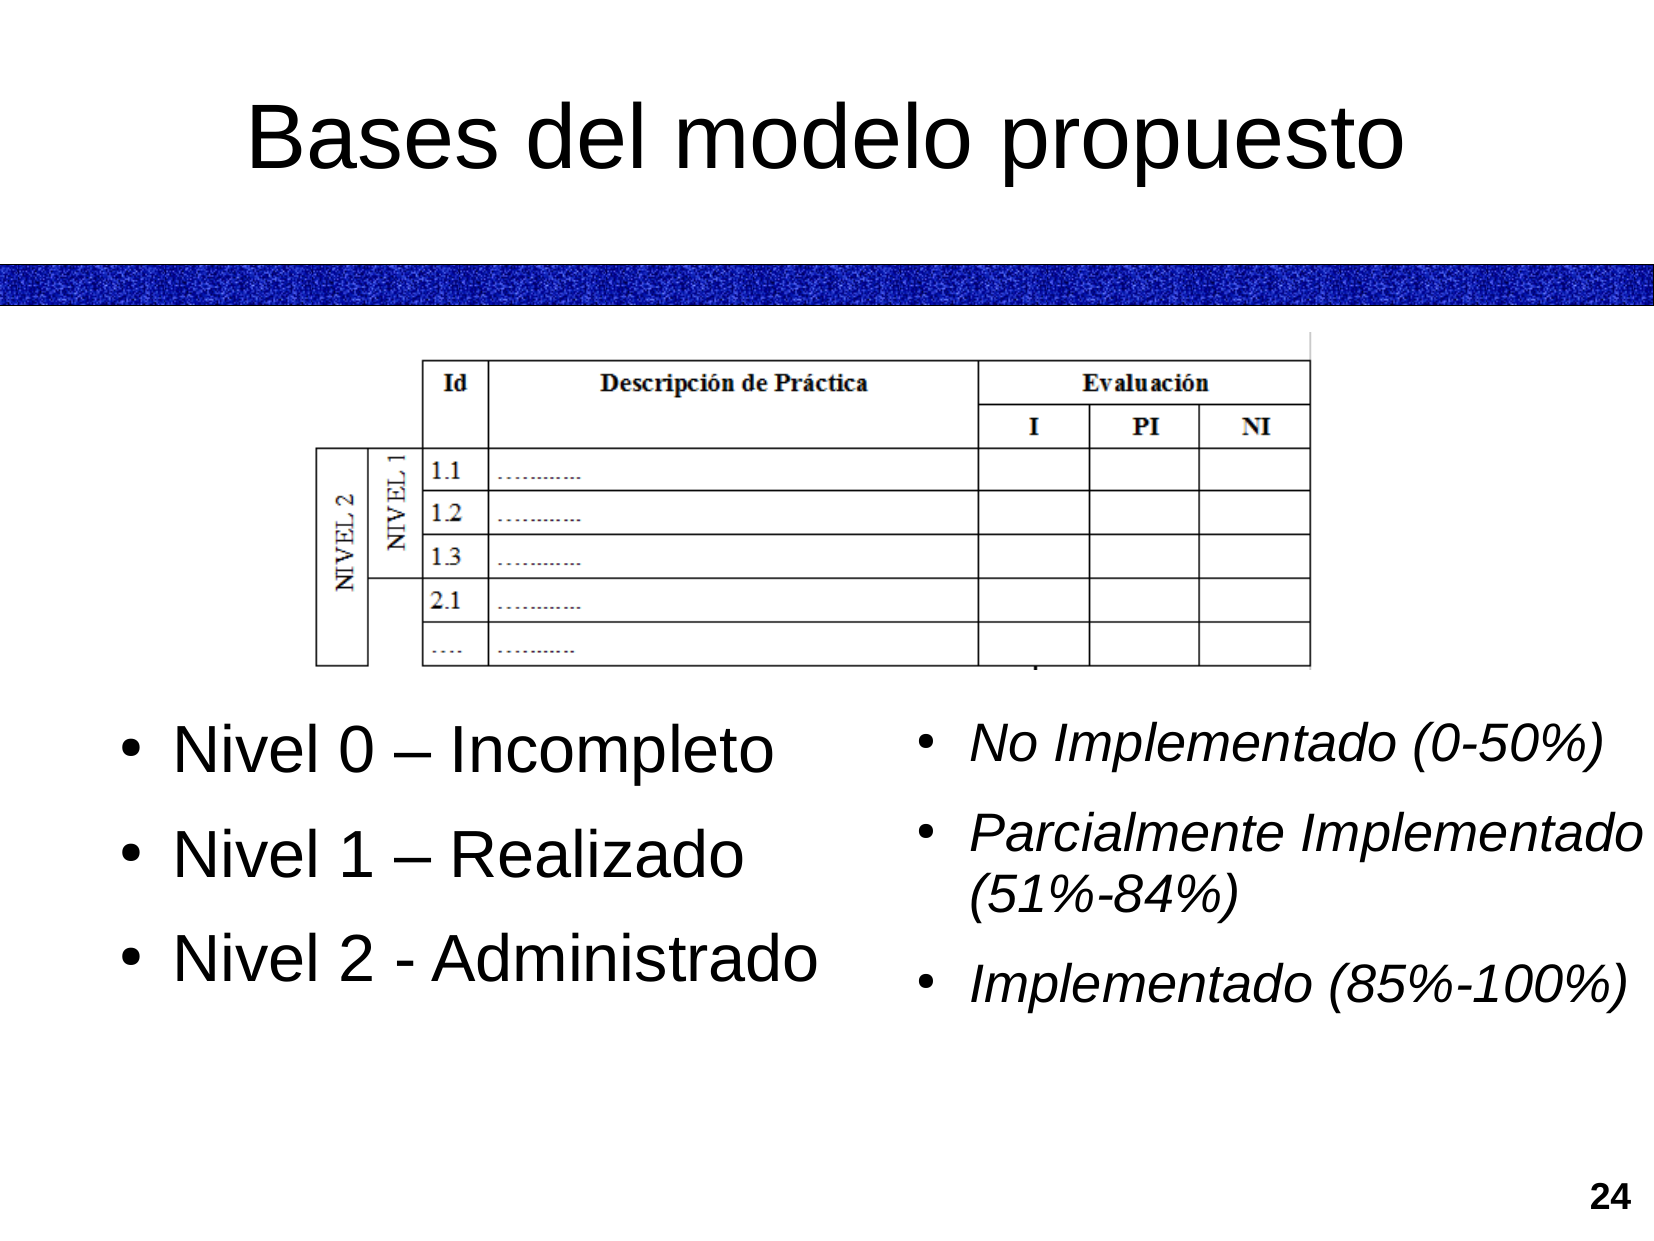

# Bases del modelo propuesto
Nivel 0 – Incompleto
Nivel 1 – Realizado
Nivel 2 - Administrado
No Implementado (0-50%)
Parcialmente Implementado (51%-84%)
Implementado (85%-100%)